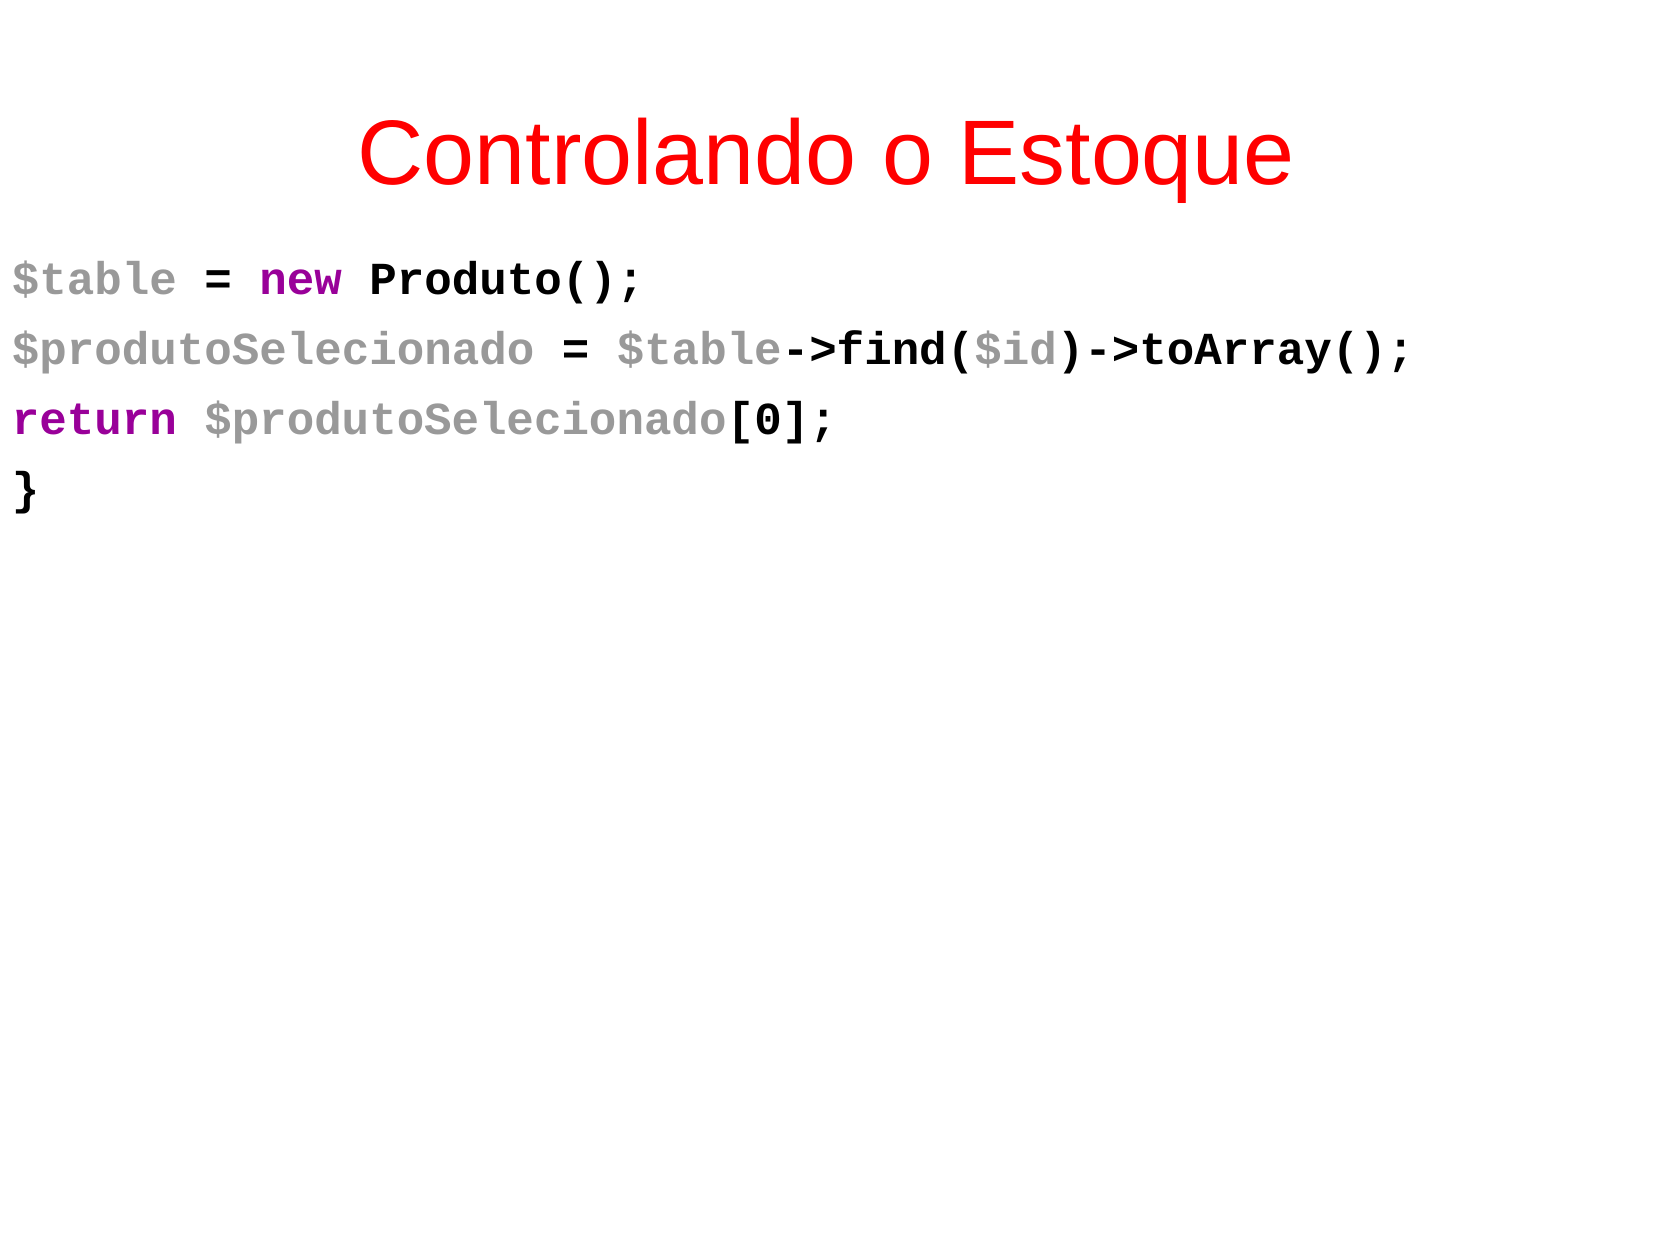

# Controlando o Estoque
$table = new Produto();
$produtoSelecionado = $table->find($id)->toArray();
return $produtoSelecionado[0];
}